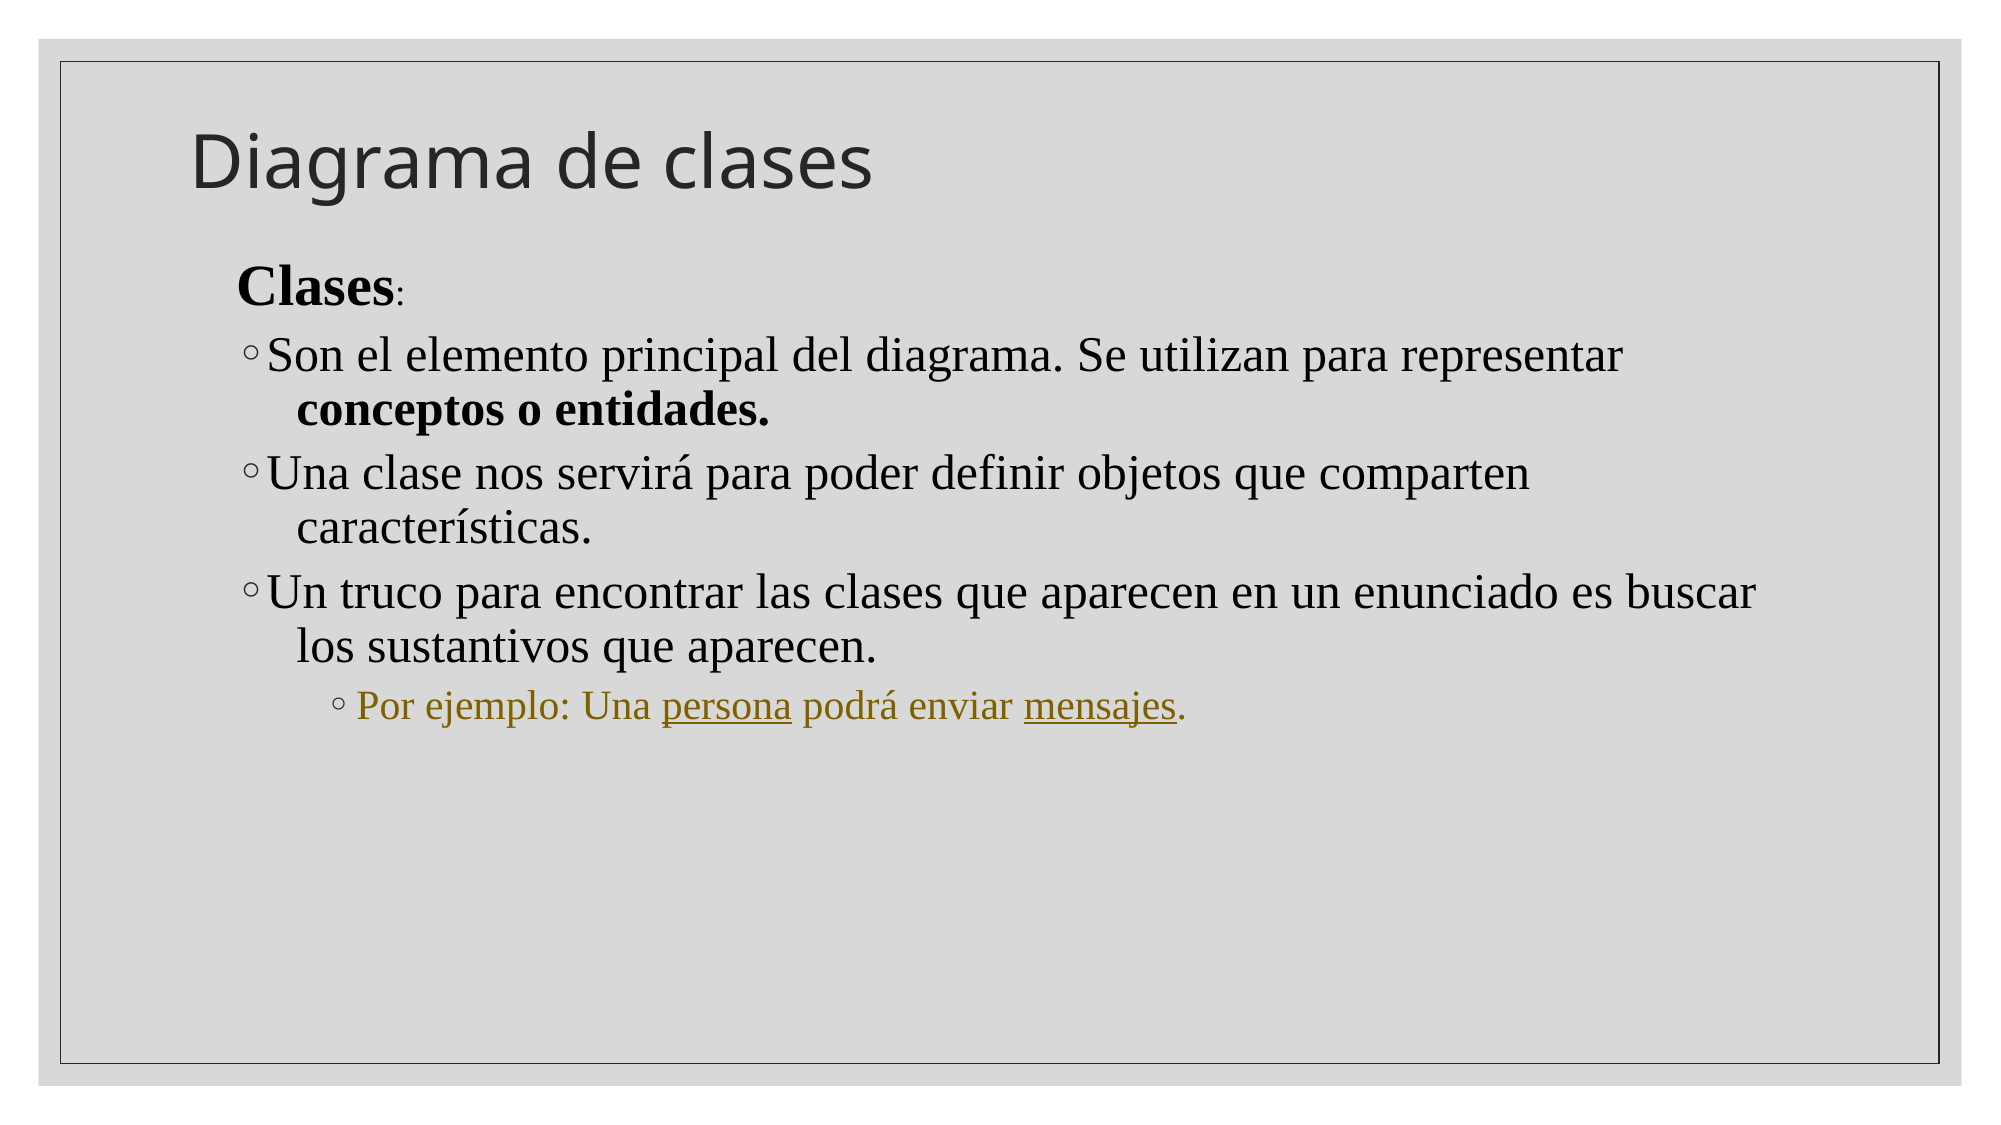

# Diagrama de clases
Clases:
Son el elemento principal del diagrama. Se utilizan para representar conceptos o entidades.
Una clase nos servirá para poder definir objetos que comparten características.
Un truco para encontrar las clases que aparecen en un enunciado es buscar los sustantivos que aparecen.
Por ejemplo: Una persona podrá enviar mensajes.